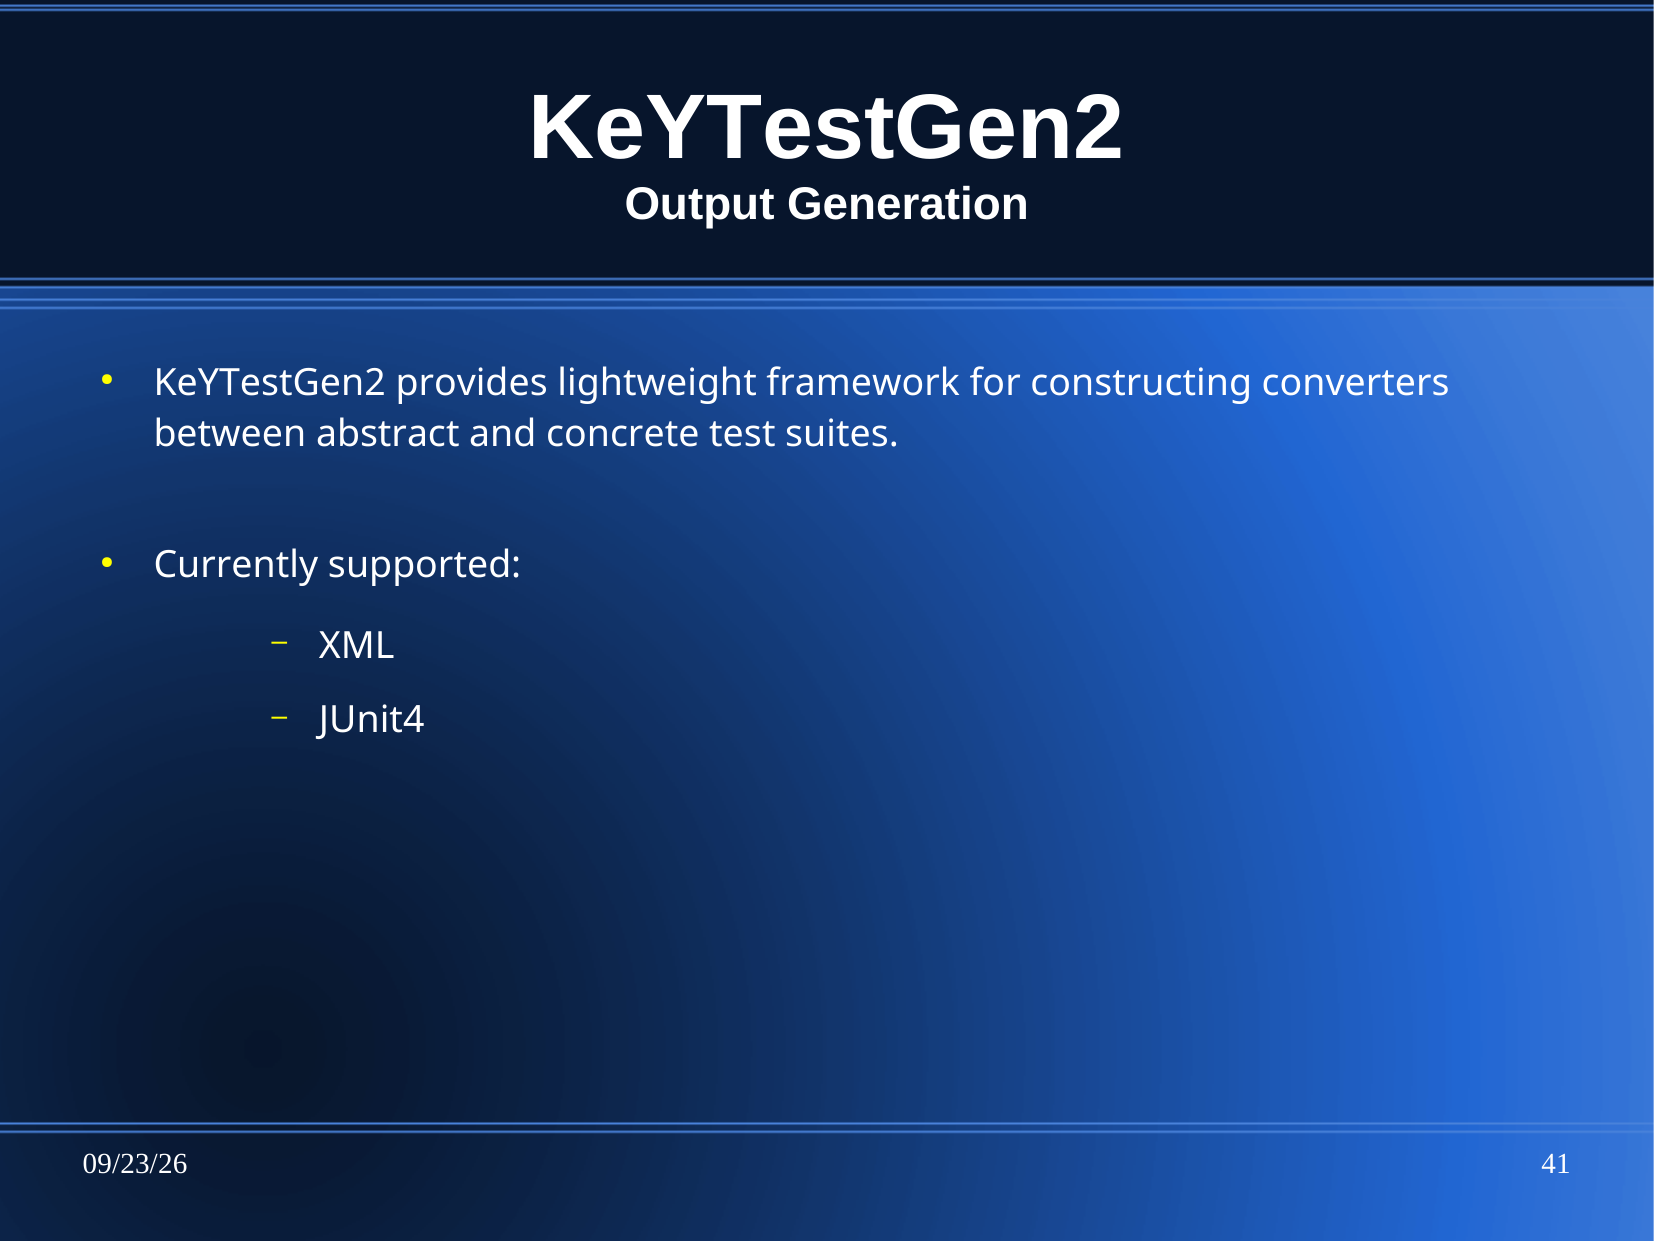

# KeYTestGen2 Output Generation
KeYTestGen2 provides lightweight framework for constructing converters between abstract and concrete test suites.
Currently supported:
XML
JUnit4
41